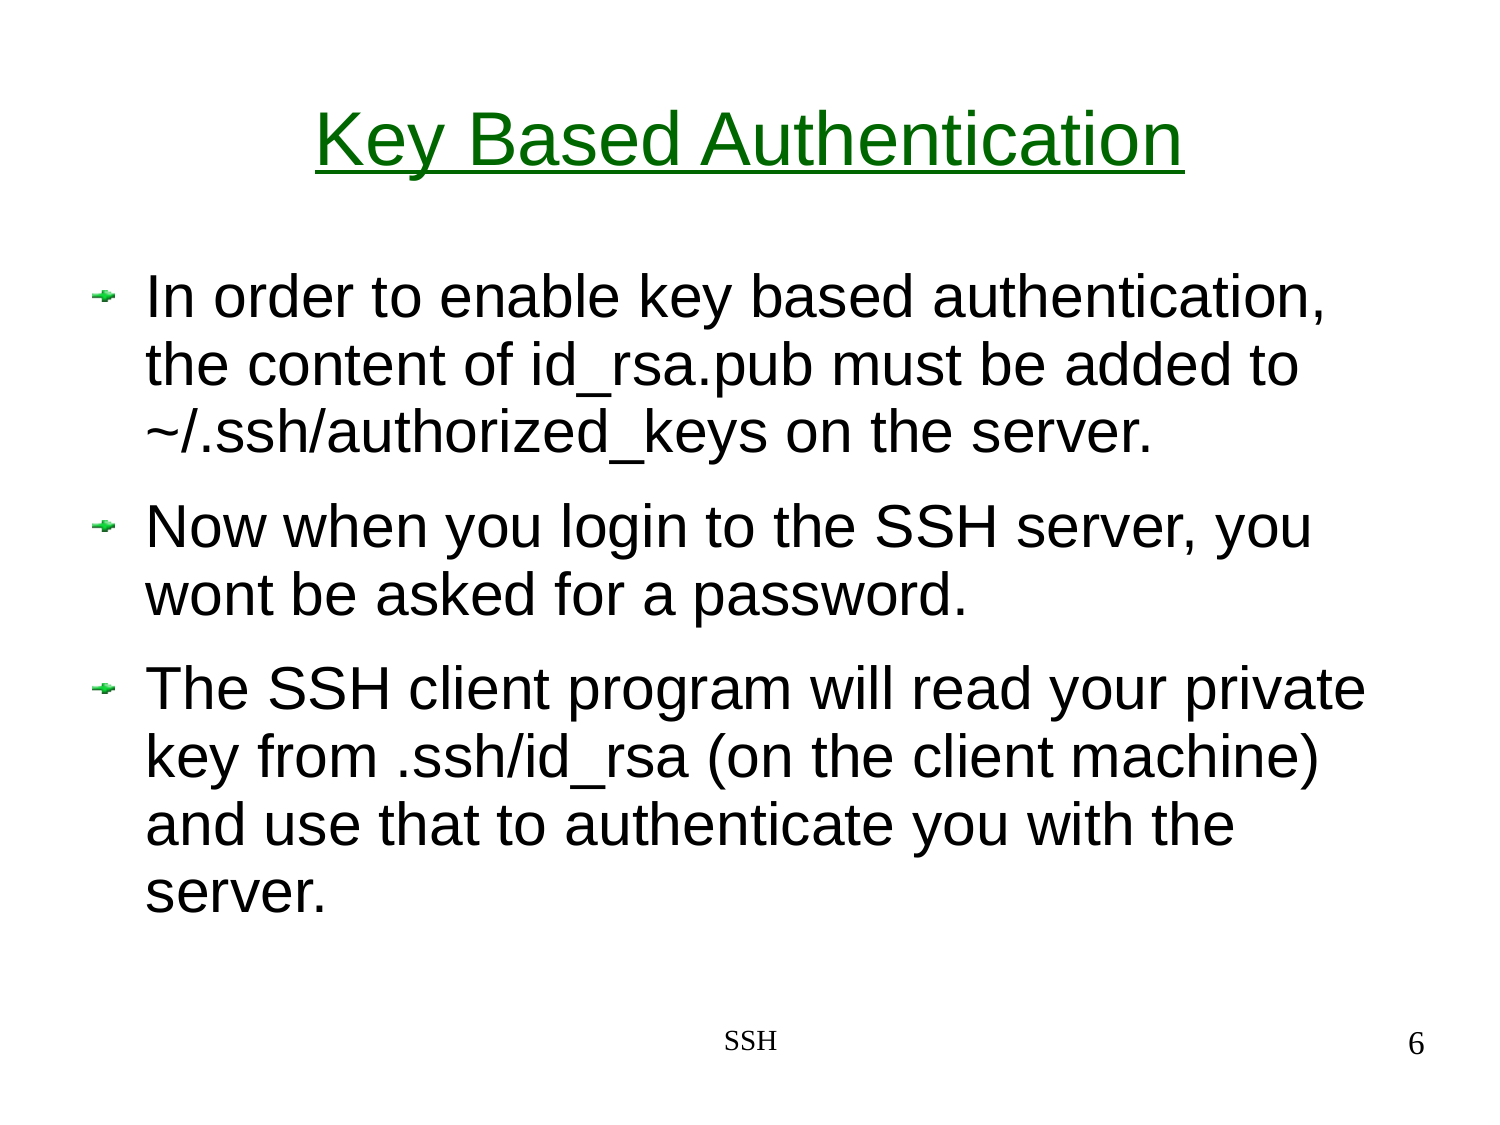

# Key Based Authentication
In order to enable key based authentication, the content of id_rsa.pub must be added to ~/.ssh/authorized_keys on the server.
Now when you login to the SSH server, you wont be asked for a password.
The SSH client program will read your private key from .ssh/id_rsa (on the client machine) and use that to authenticate you with the server.
SSH
6